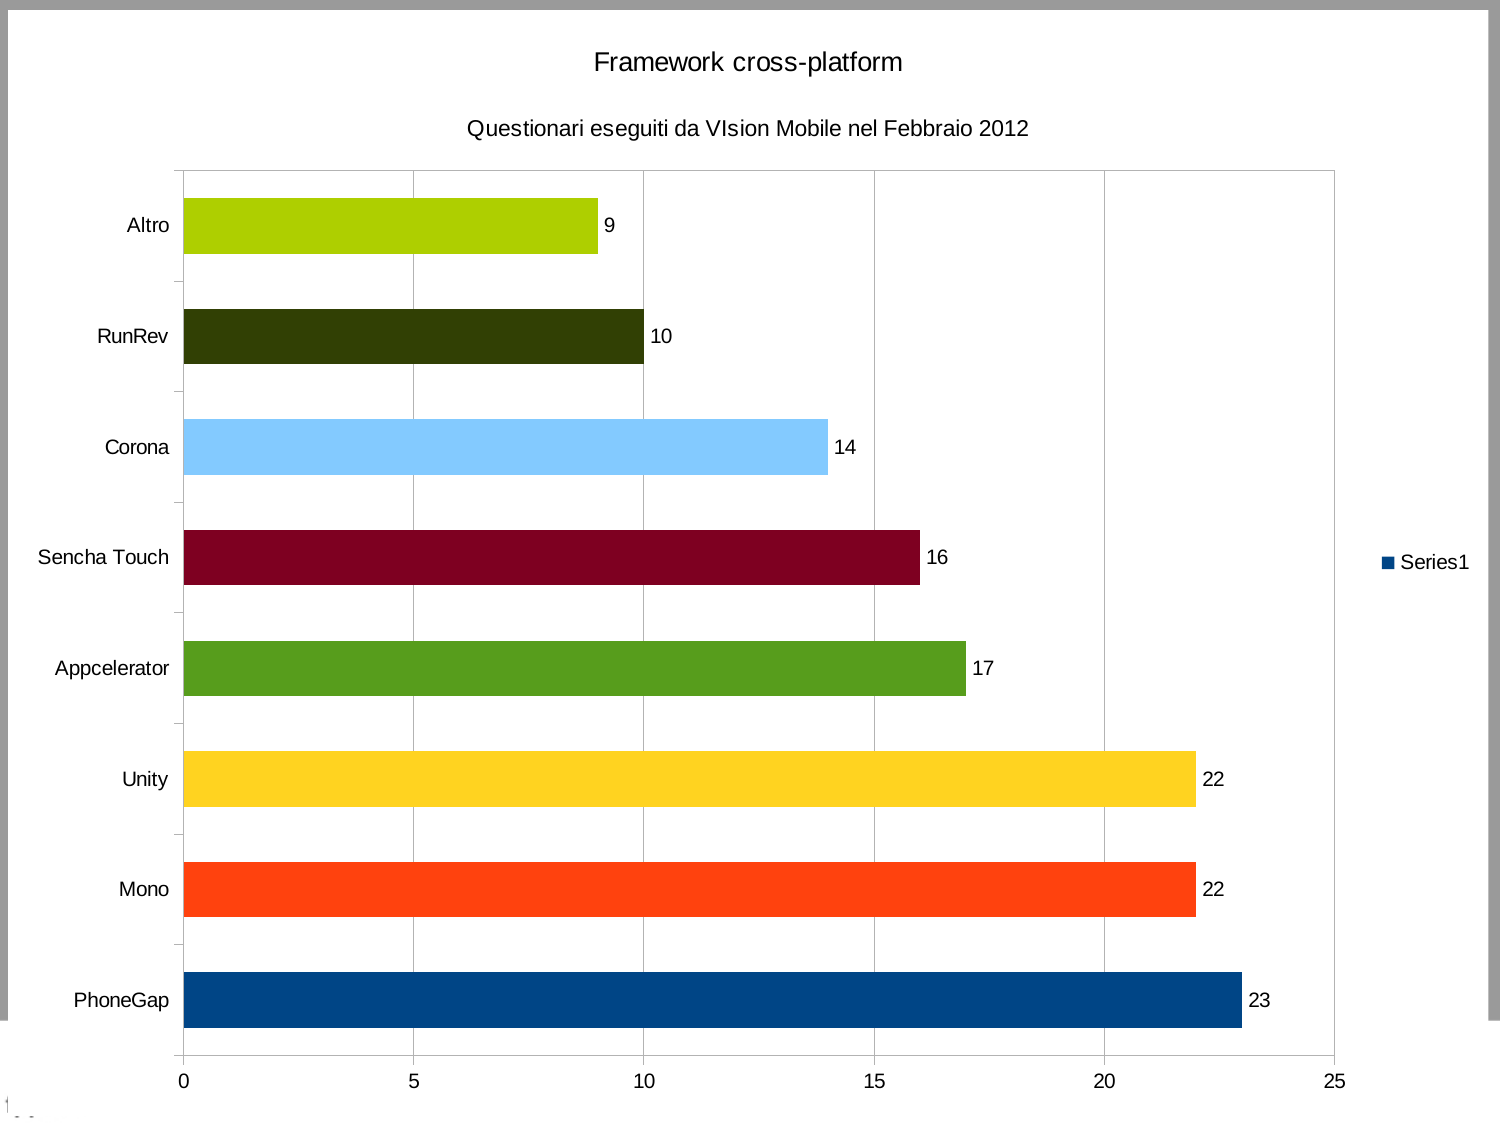

### Chart: Framework cross-platform
Questionari eseguiti da VIsion Mobile nel Febbraio 2012
| Category | |
|---|---|
| PhoneGap | 23.0 |
| Mono | 22.0 |
| Unity | 22.0 |
| Appcelerator | 17.0 |
| Sencha Touch | 16.0 |
| Corona | 14.0 |
| RunRev | 10.0 |
| Altro | 9.0 |#